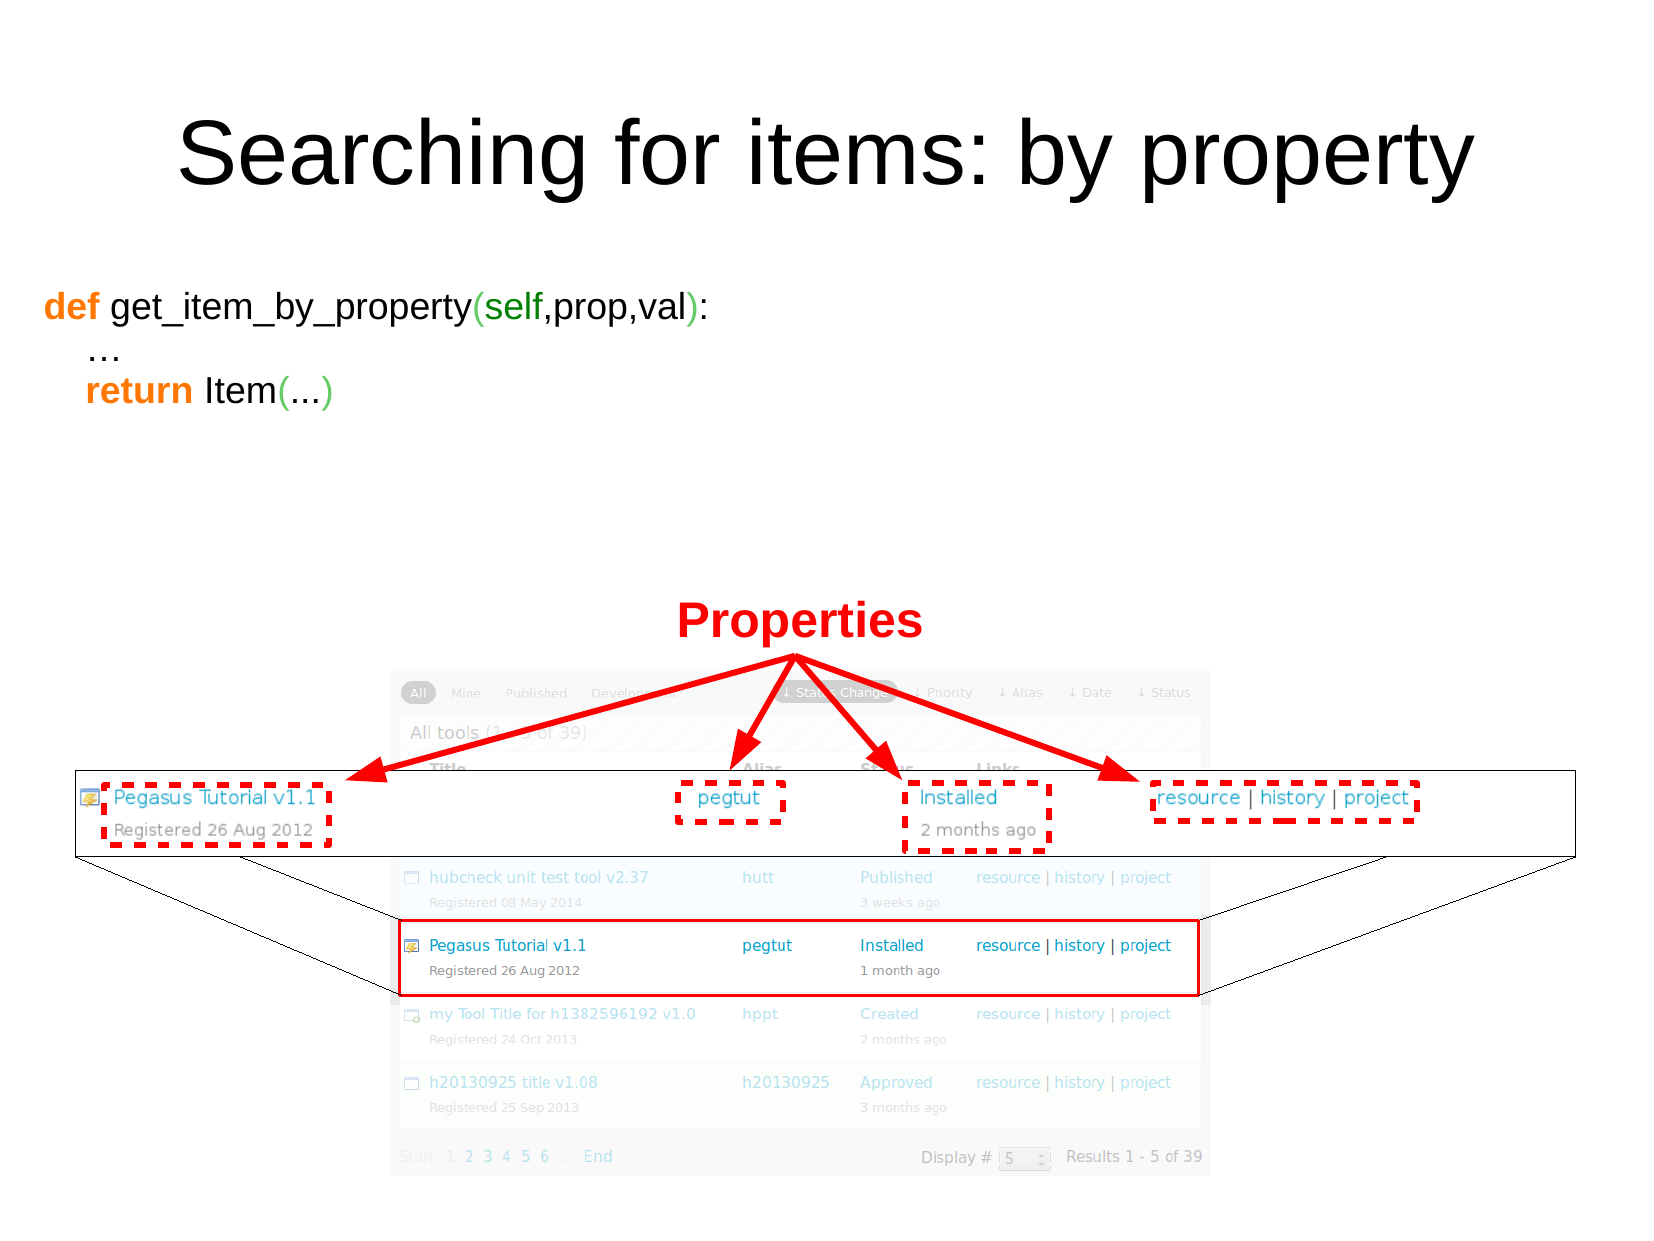

# Searching for items: by property
def get_item_by_property(self,prop,val):
 …
 return Item(...)
Properties